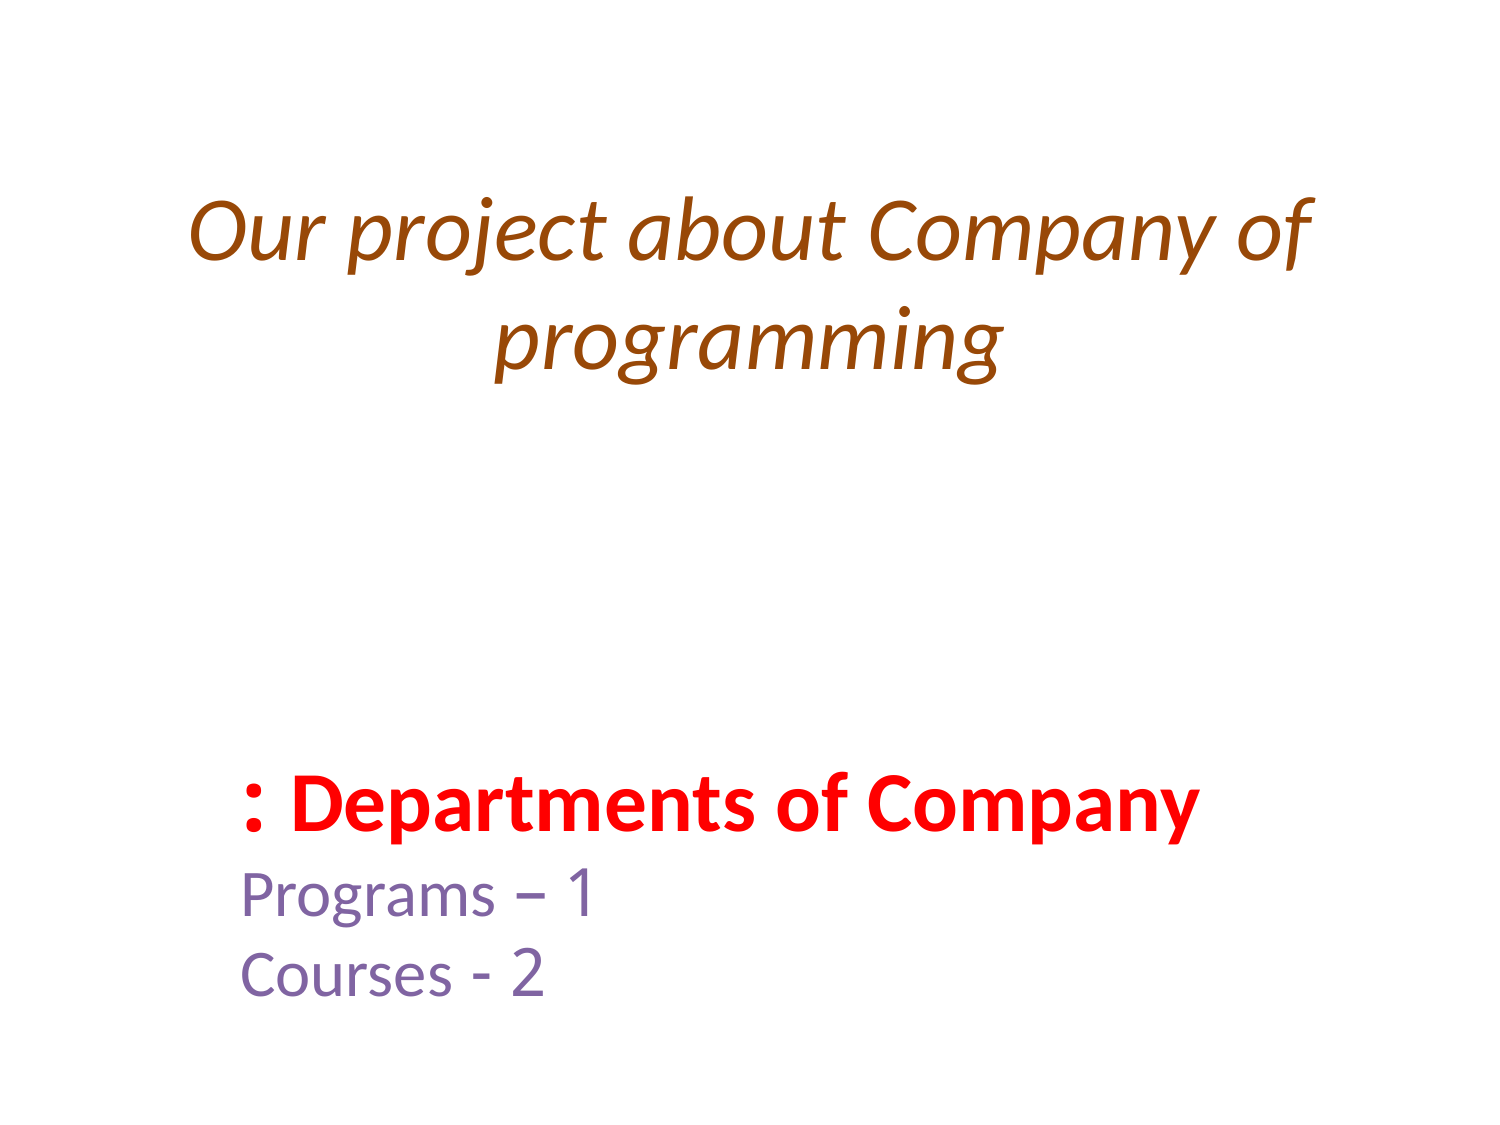

# Our project about Company of programming
Departments of Company :
1 – Programs
2 - Courses